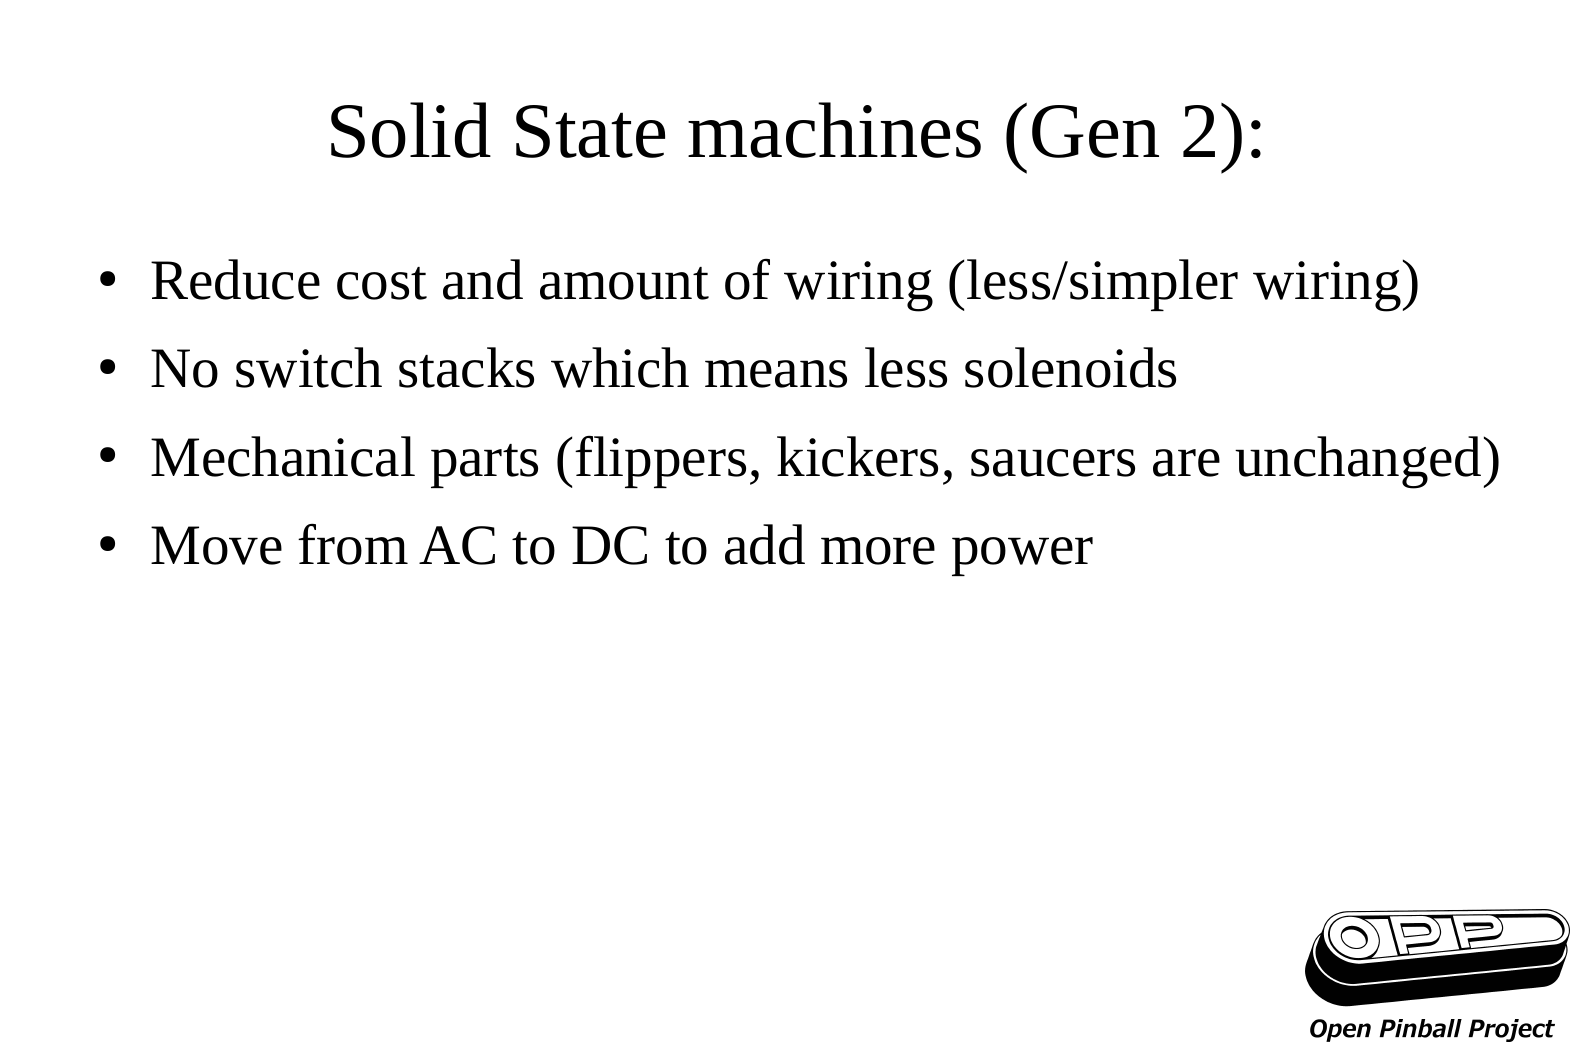

# Solid State machines (Gen 2):
Reduce cost and amount of wiring (less/simpler wiring)
No switch stacks which means less solenoids
Mechanical parts (flippers, kickers, saucers are unchanged)
Move from AC to DC to add more power